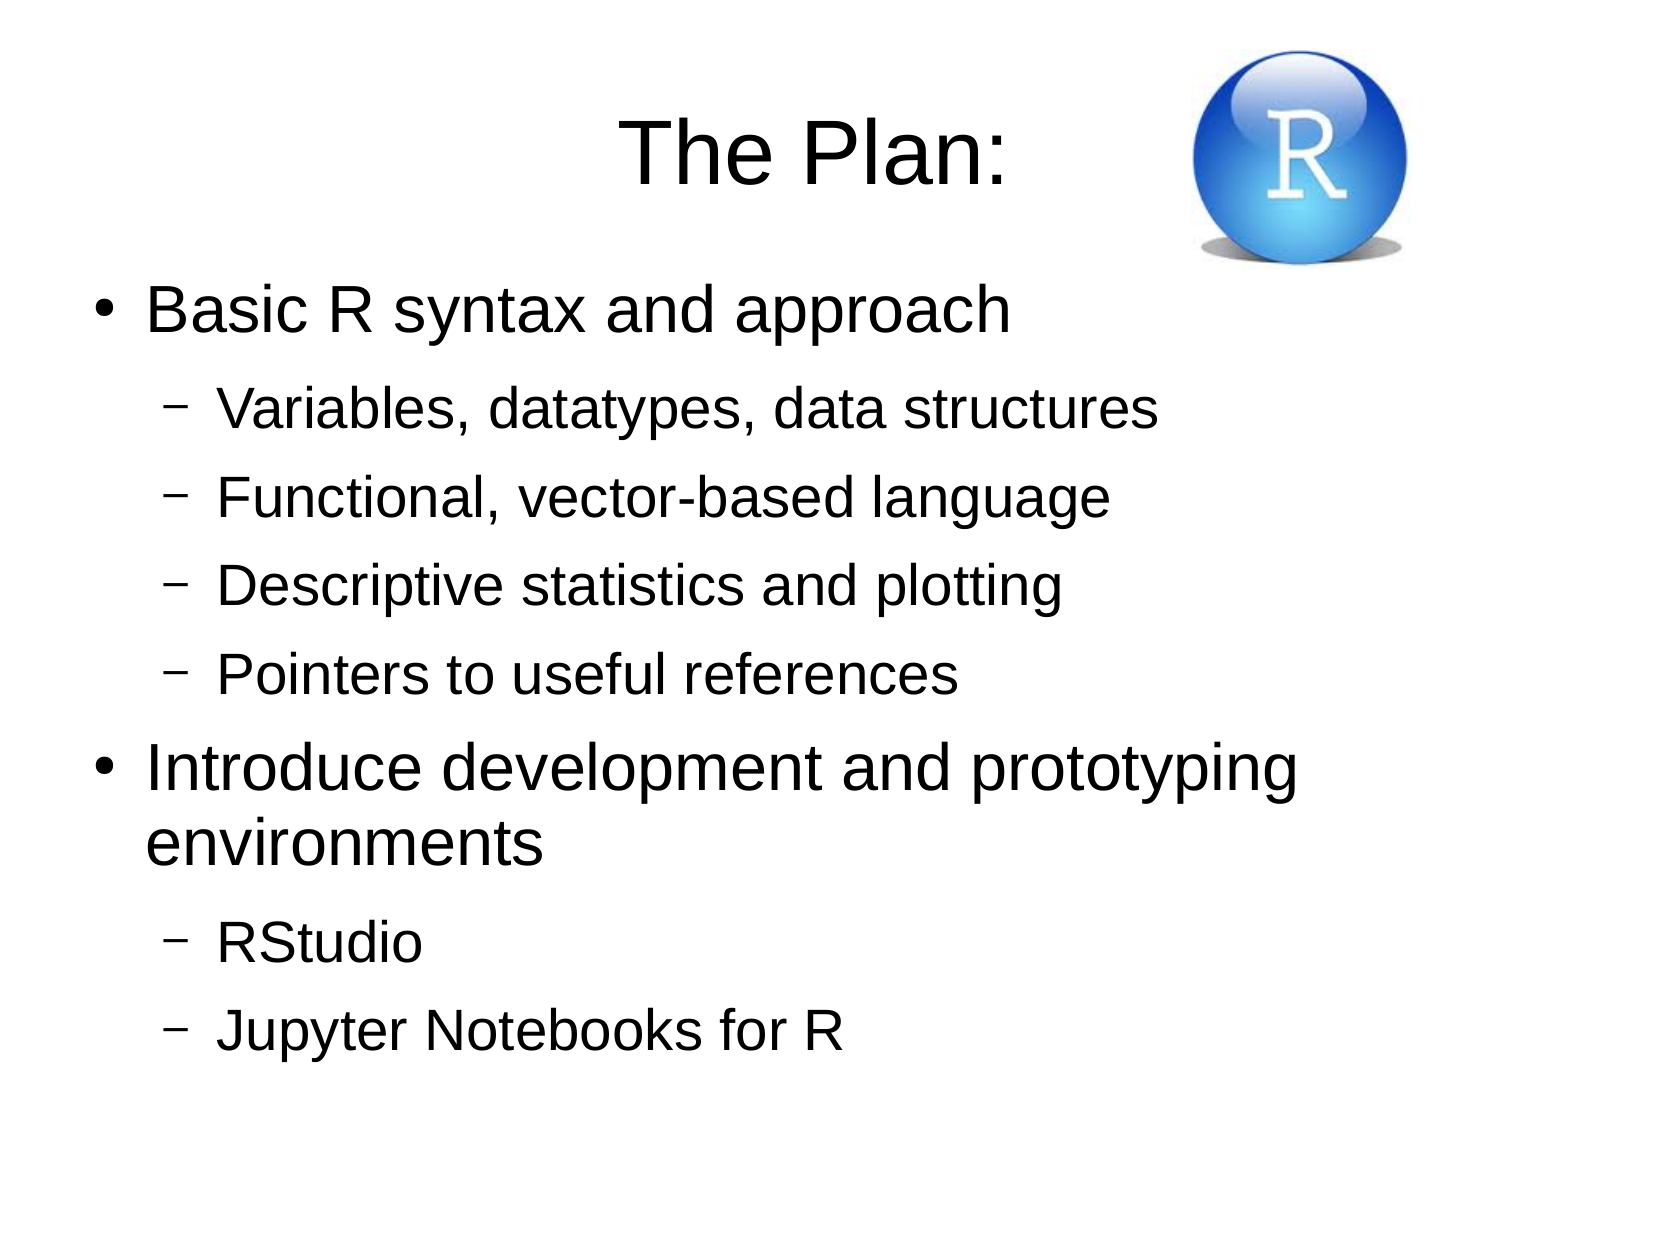

# The Plan:
Basic R syntax and approach
Variables, datatypes, data structures
Functional, vector-based language
Descriptive statistics and plotting
Pointers to useful references
Introduce development and prototyping environments
RStudio
Jupyter Notebooks for R